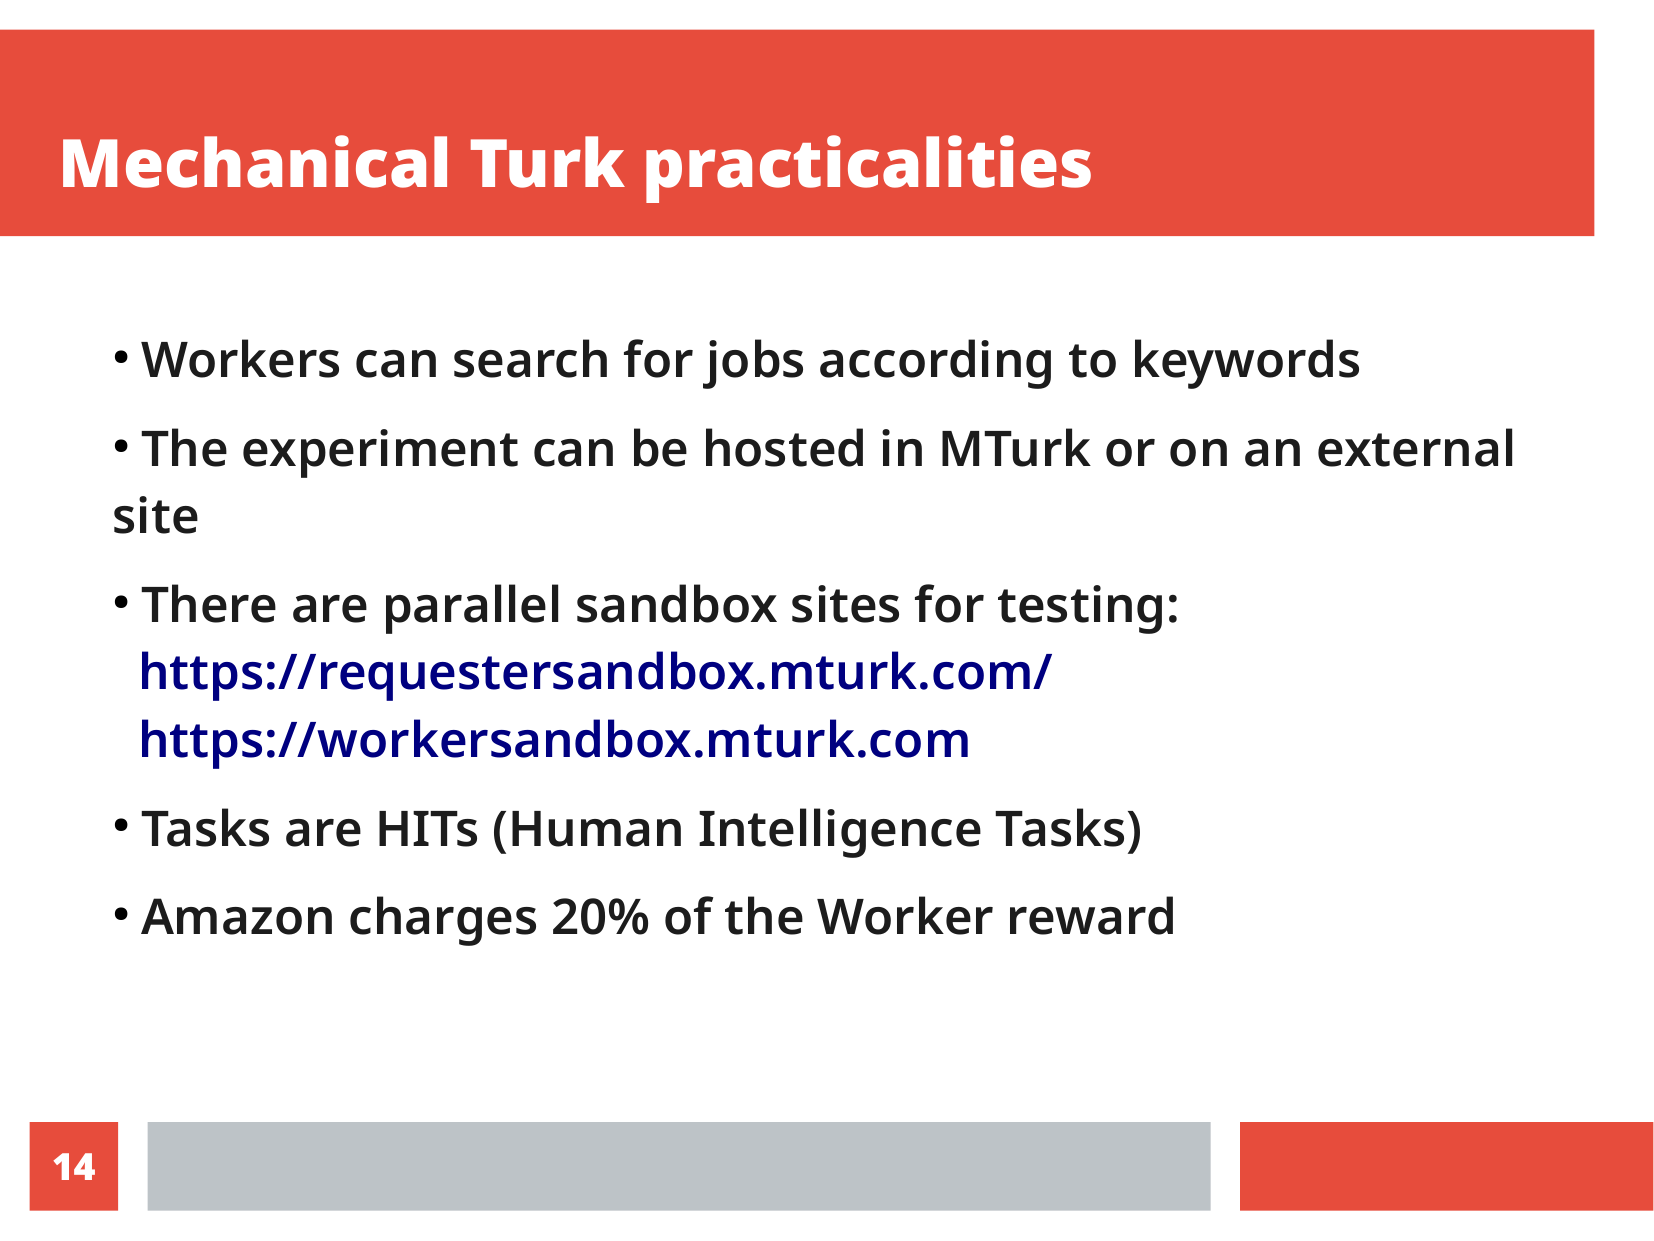

# Mechanical Turk practicalities
 Workers can search for jobs according to keywords
 The experiment can be hosted in MTurk or on an external site
 There are parallel sandbox sites for testing:
 https://requestersandbox.mturk.com/
 https://workersandbox.mturk.com
 Tasks are HITs (Human Intelligence Tasks)
 Amazon charges 20% of the Worker reward
14